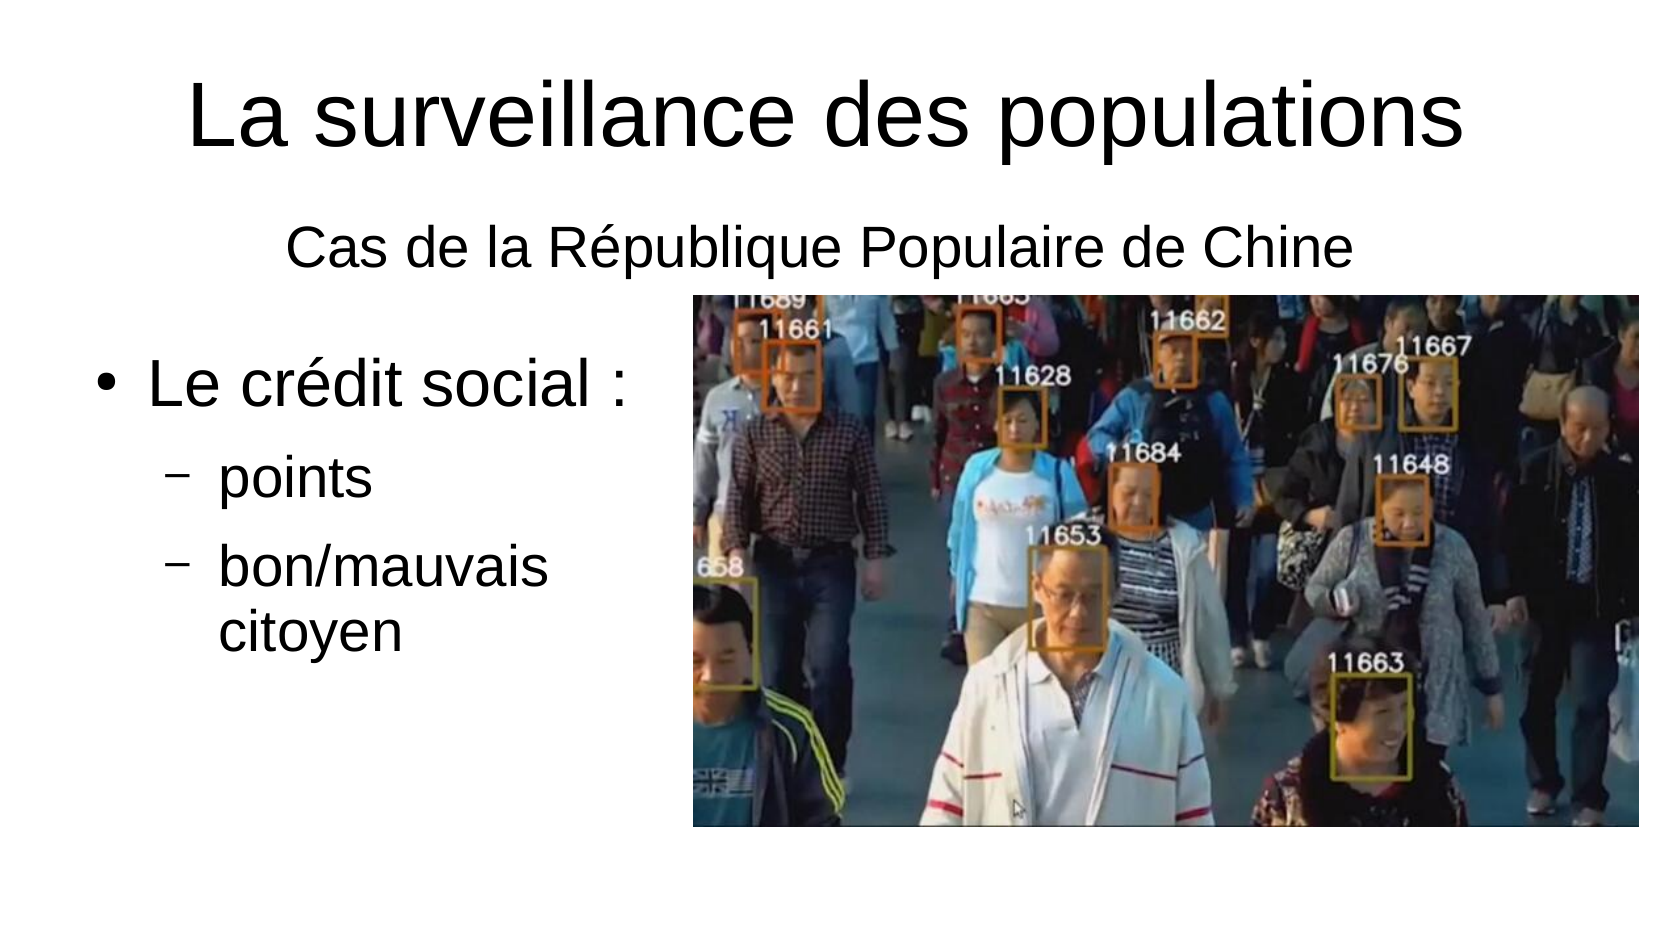

# La surveillance des populations
Cas de la République Populaire de Chine
Le crédit social :
points
bon/mauvais
citoyen